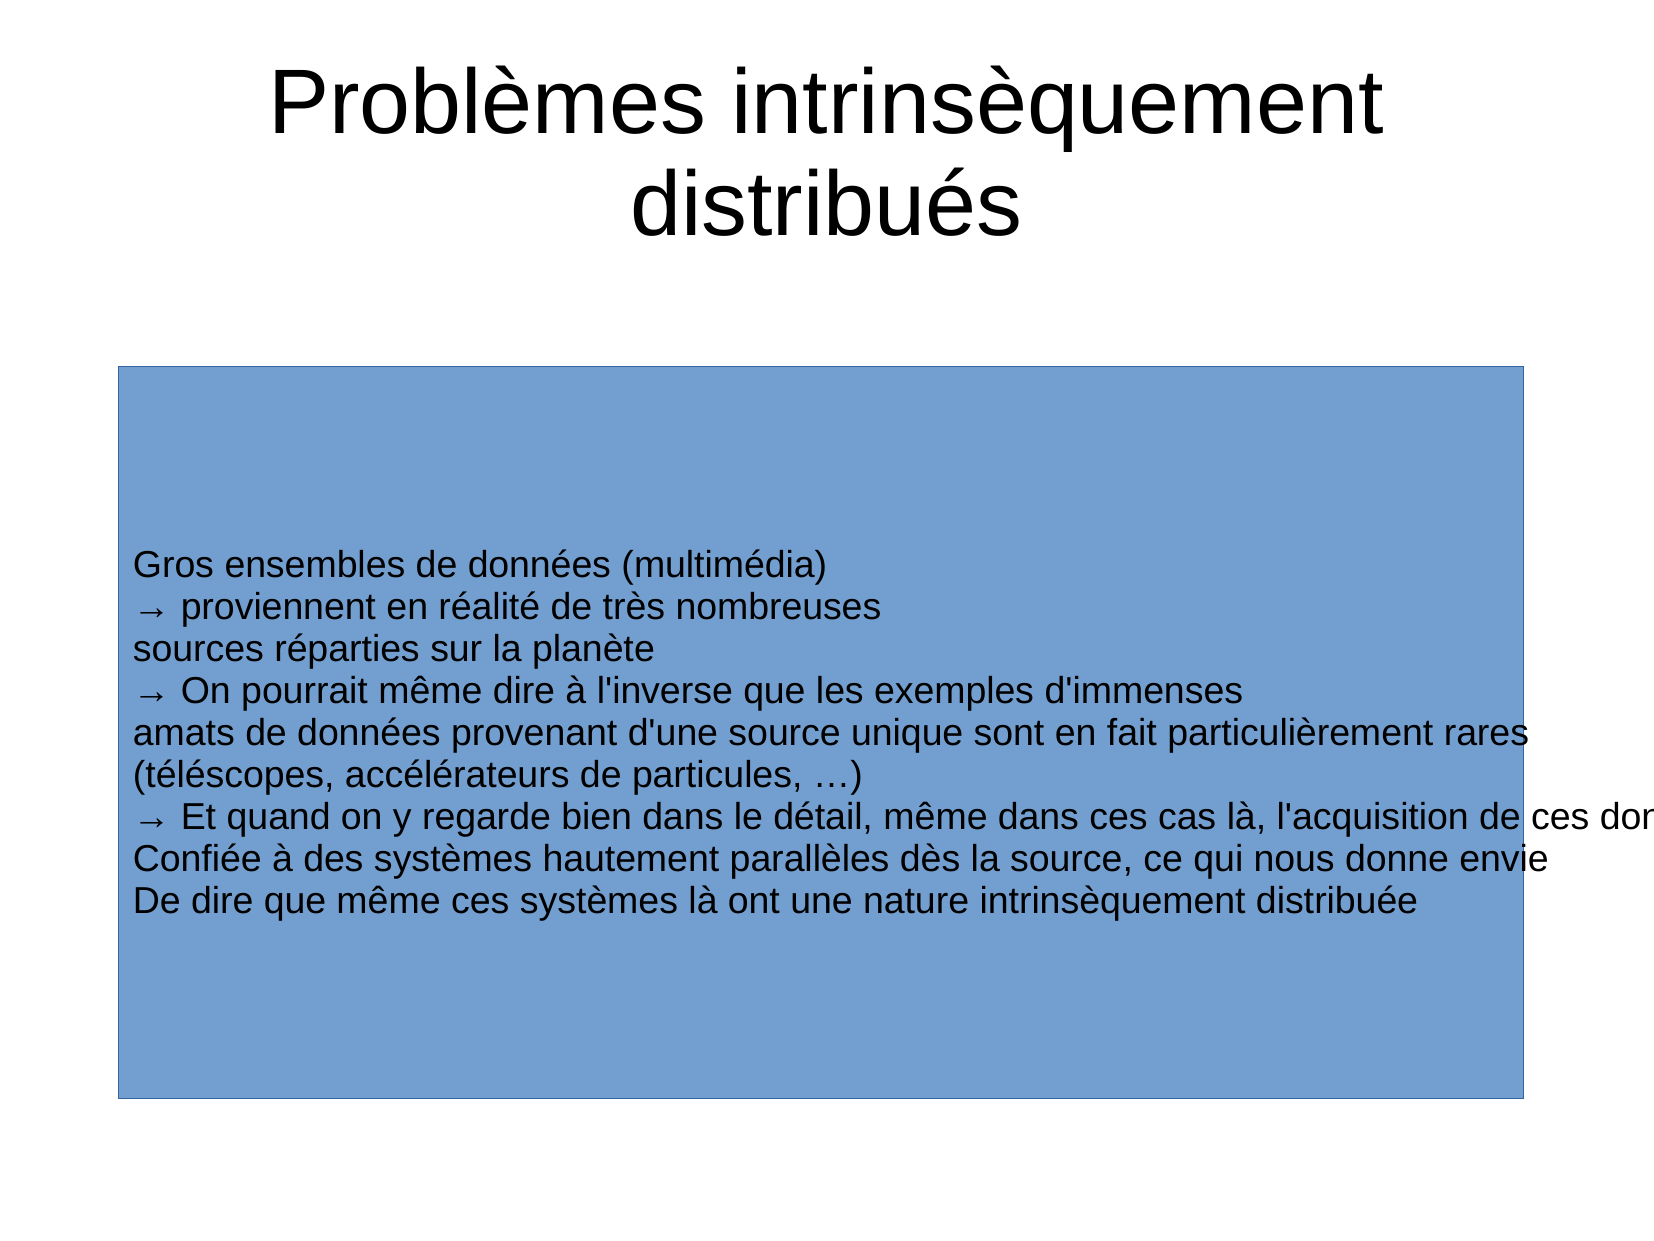

# Problèmes intrinsèquement distribués
Gros ensembles de données (multimédia)
→ proviennent en réalité de très nombreuses
sources réparties sur la planète
→ On pourrait même dire à l'inverse que les exemples d'immenses
amats de données provenant d'une source unique sont en fait particulièrement rares
(téléscopes, accélérateurs de particules, …)
→ Et quand on y regarde bien dans le détail, même dans ces cas là, l'acquisition de ces données est généralement
Confiée à des systèmes hautement parallèles dès la source, ce qui nous donne envie
De dire que même ces systèmes là ont une nature intrinsèquement distribuée